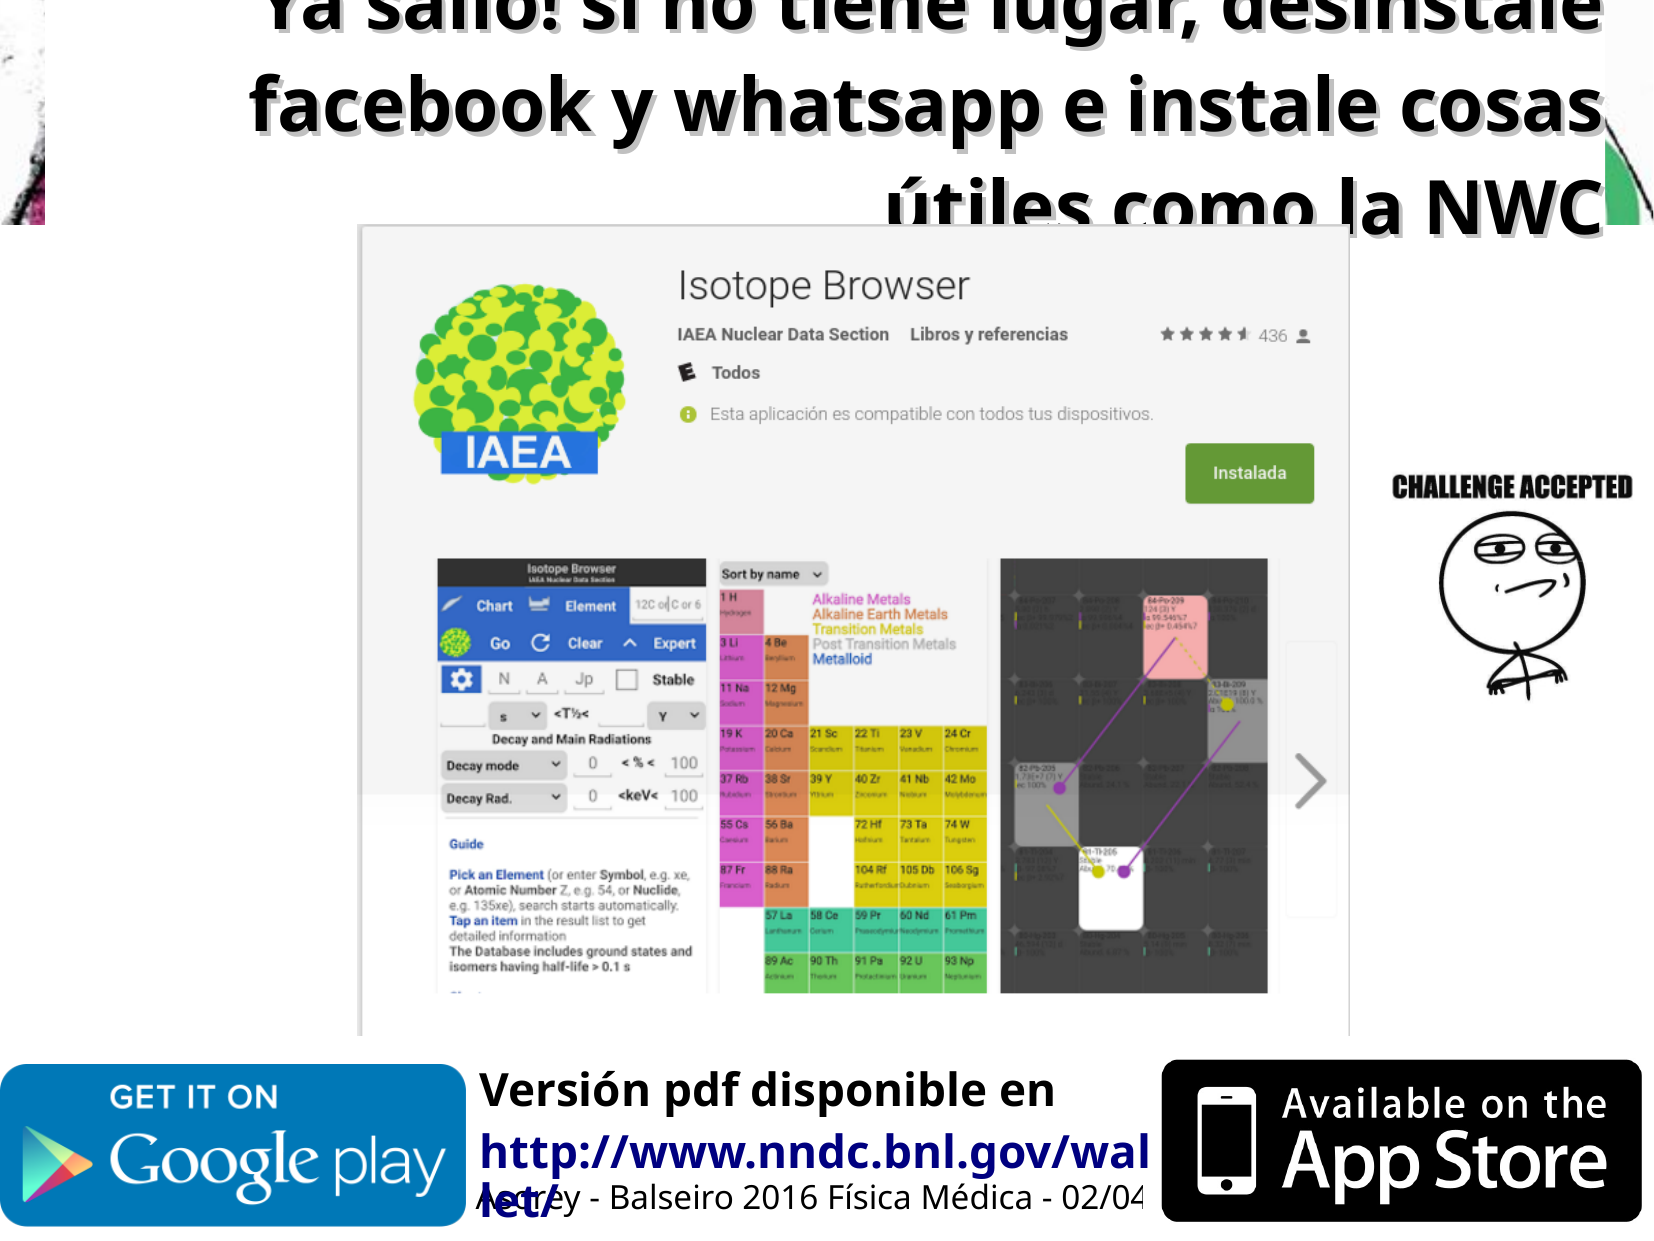

# Ya salió! si no tiene lugar, desinstale facebook y whatsapp e instale cosas útiles como la NWC
Versión pdf disponible en
http://www.nndc.bnl.gov/wallet/
Oct, 2016
Asorey - Balseiro 2016 Física Médica - 02/04
22